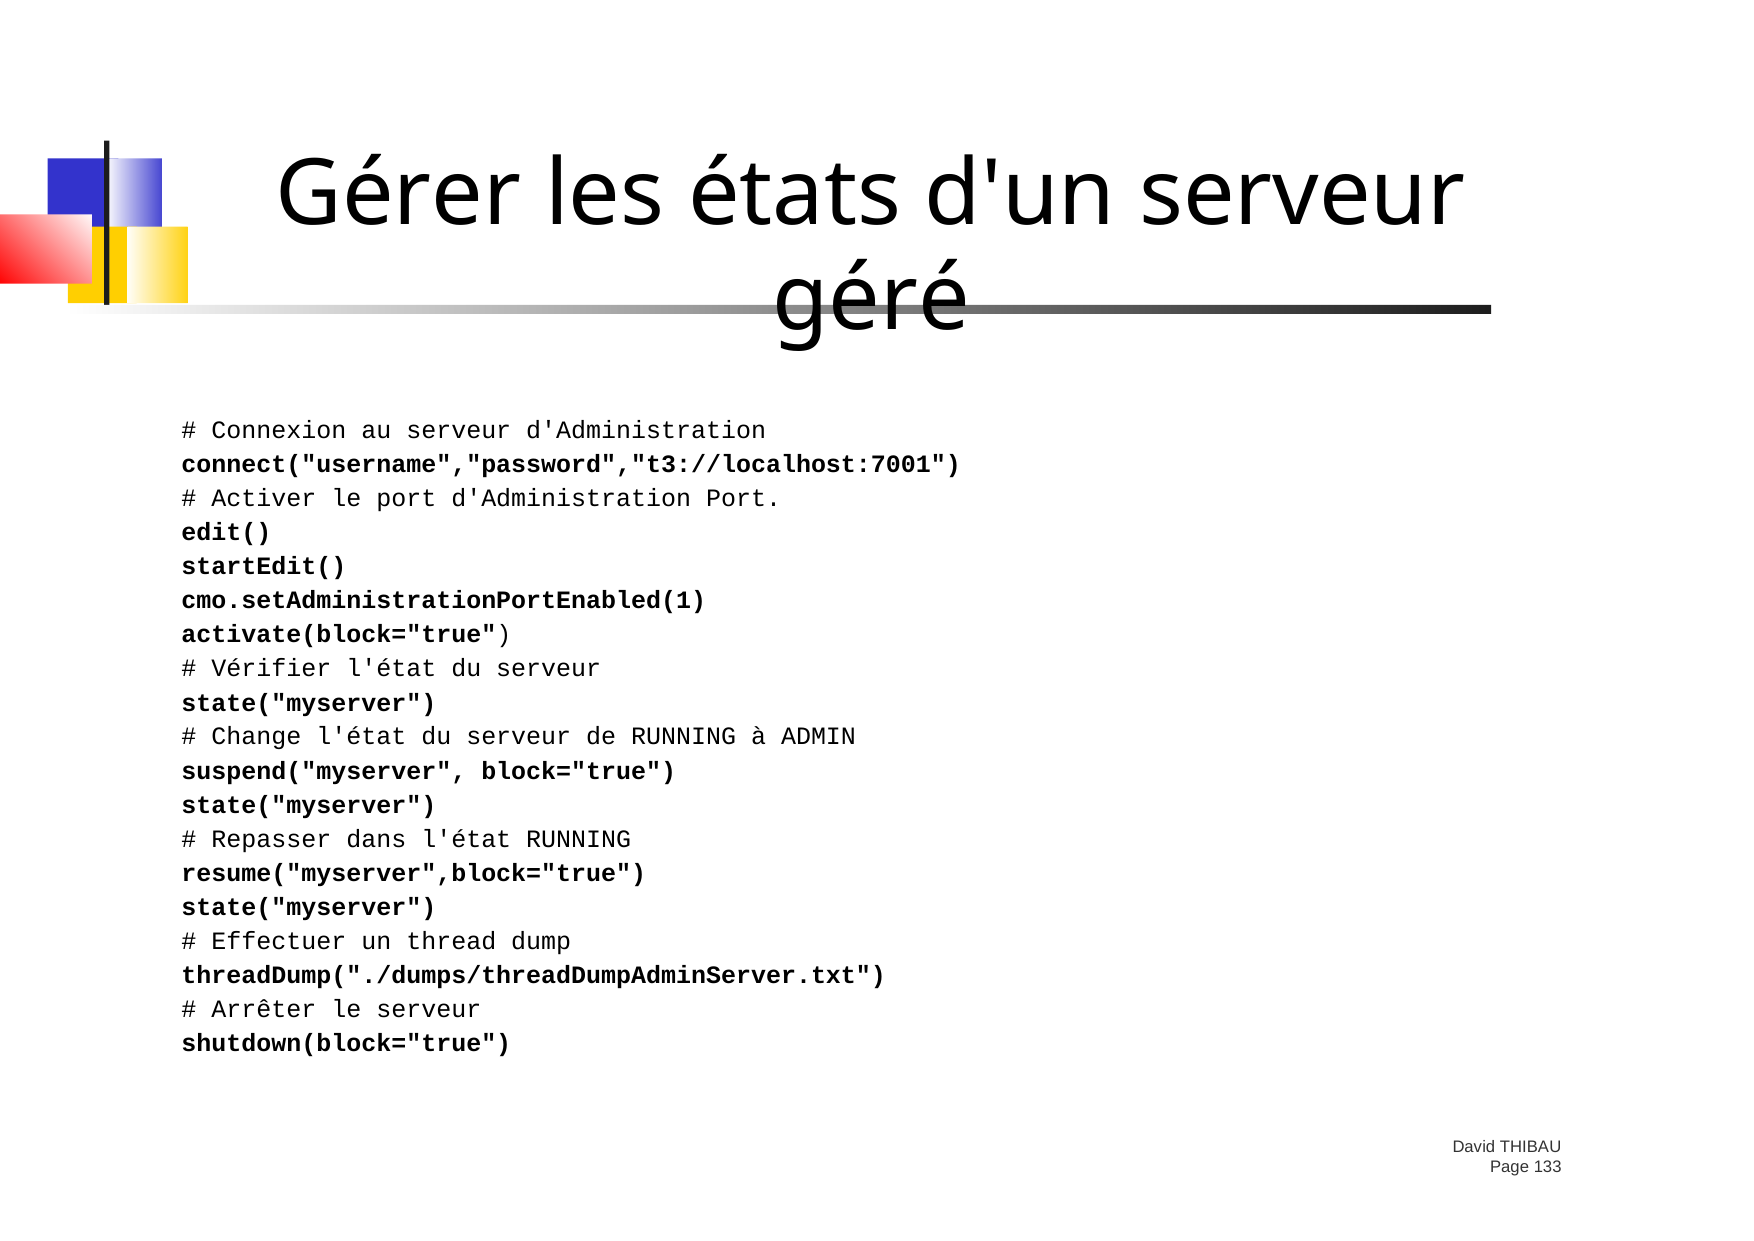

# Gérer les états d'un serveur géré
# Connexion au serveur d'Administration
connect("username","password","t3://localhost:7001")
# Activer le port d'Administration Port.
edit()
startEdit()
cmo.setAdministrationPortEnabled(1)
activate(block="true")
# Vérifier l'état du serveur
state("myserver")
# Change l'état du serveur de RUNNING à ADMIN
suspend("myserver", block="true")
state("myserver")
# Repasser dans l'état RUNNING
resume("myserver",block="true")
state("myserver")
# Effectuer un thread dump
threadDump("./dumps/threadDumpAdminServer.txt")
# Arrêter le serveur
shutdown(block="true")